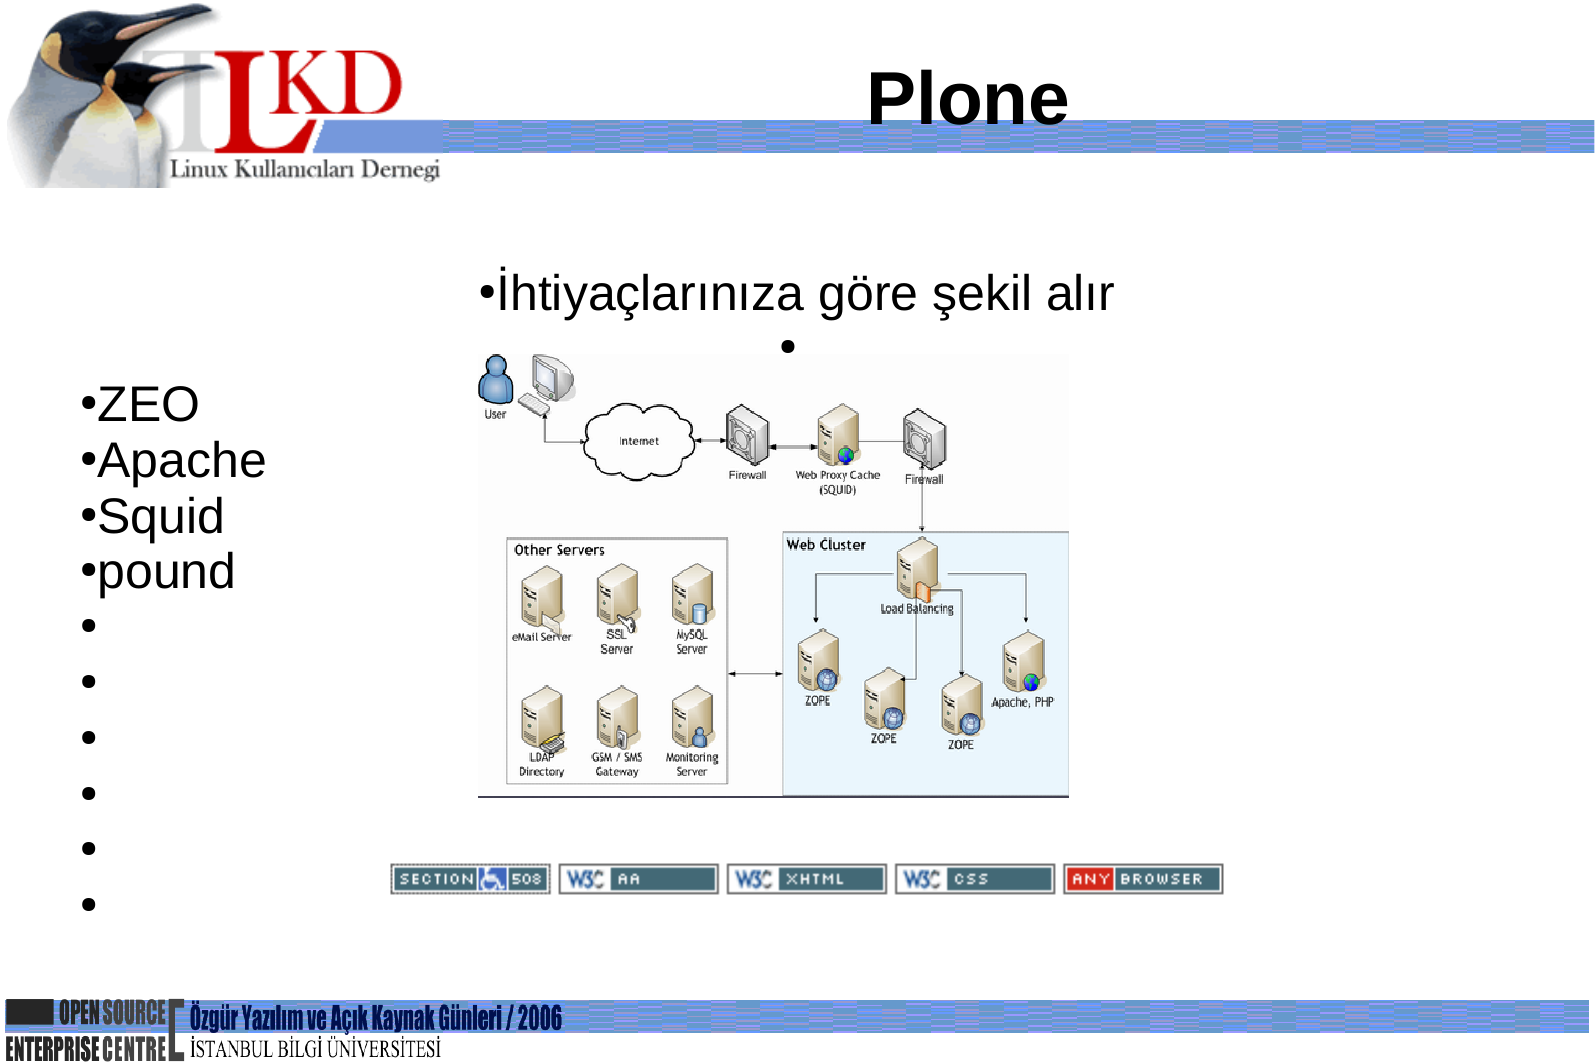

# Plone
İhtiyaçlarınıza göre şekil alır
ZEO
Apache
Squid
pound